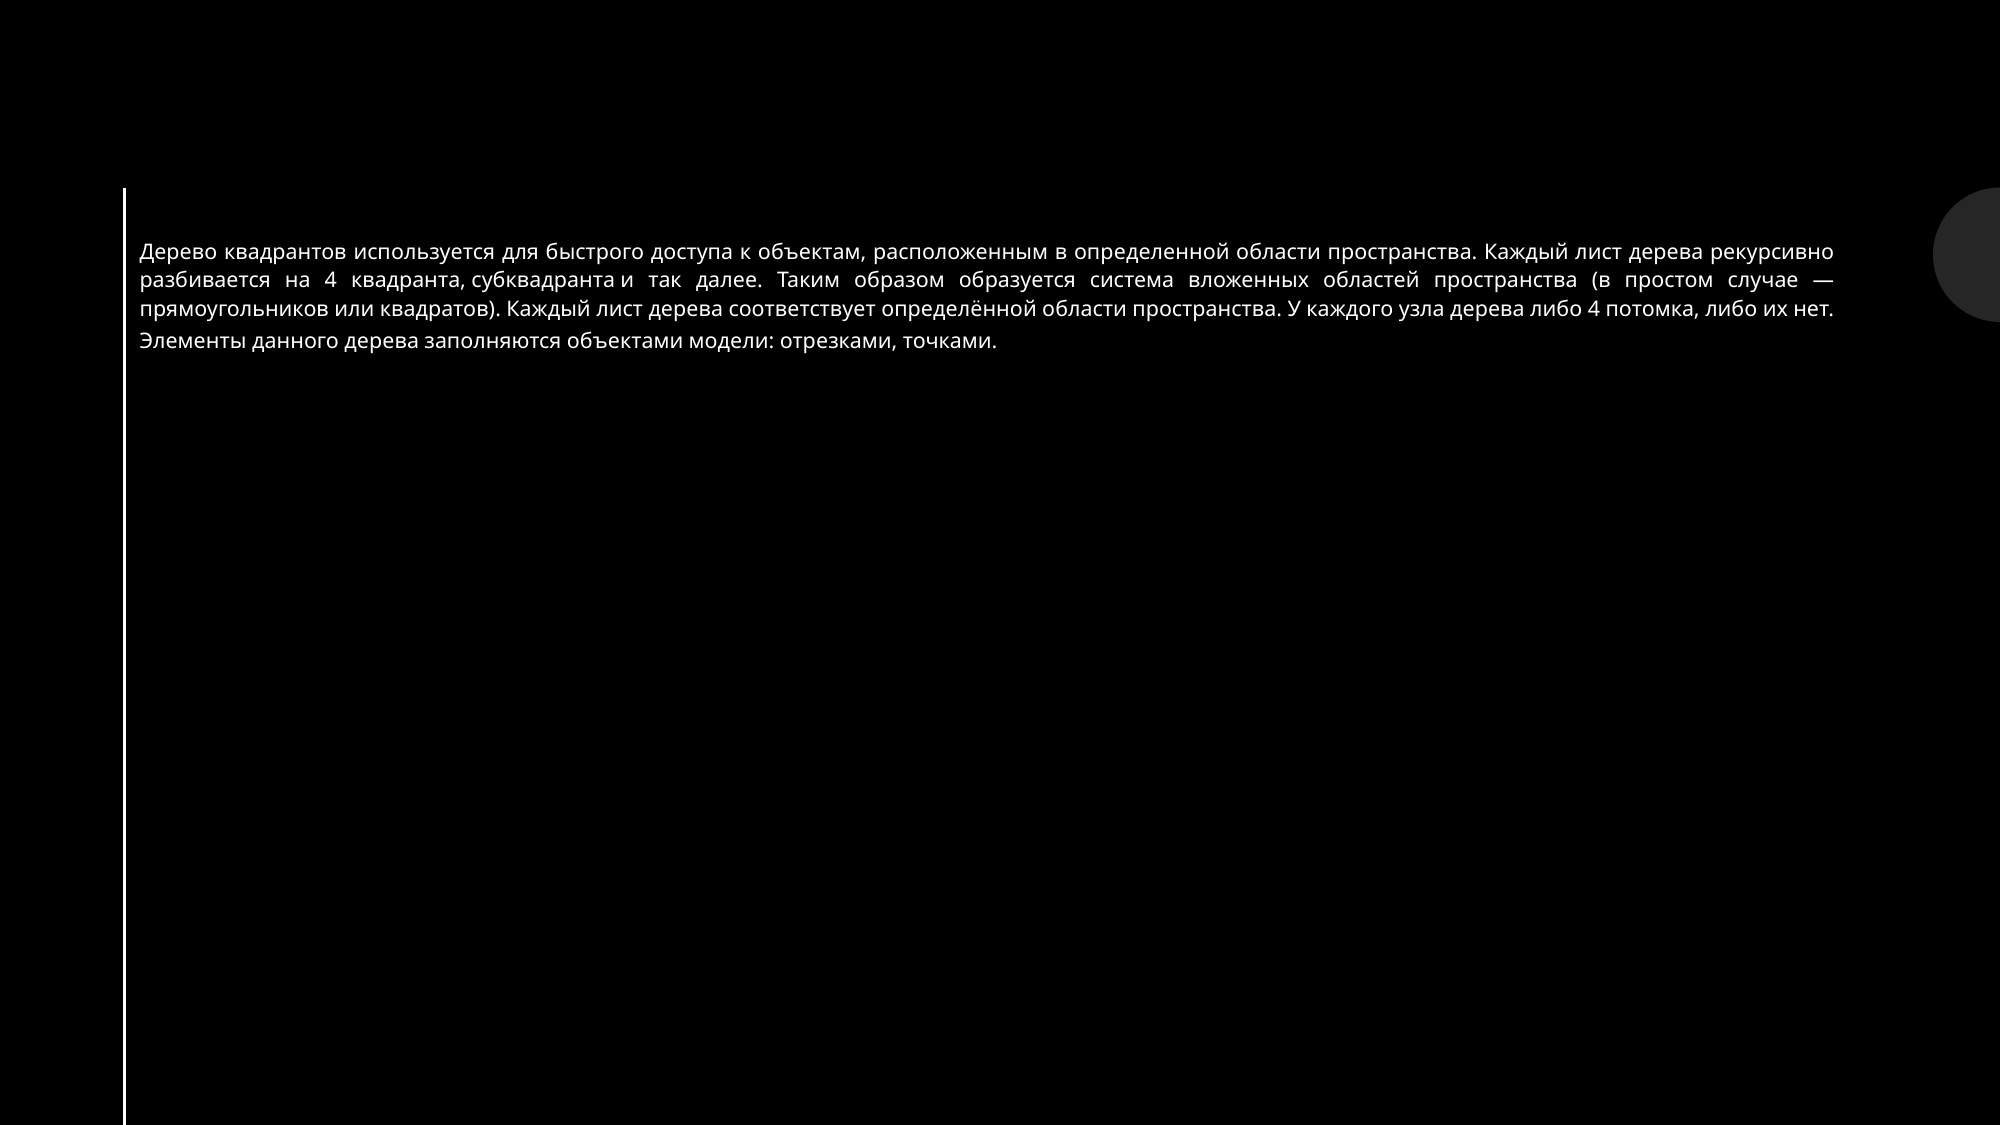

# Дерево квадрантов используется для быстрого доступа к объектам, расположенным в определенной области пространства. Каждый лист дерева рекурсивно разбивается на 4 квадранта, субквадранта и так далее. Таким образом образуется система вложенных областей пространства (в простом случае — прямоугольников или квадратов). Каждый лист дерева соответствует определённой области пространства. У каждого узла дерева либо 4 потомка, либо их нет.
Элементы данного дерева заполняются объектами модели: отрезками, точками.